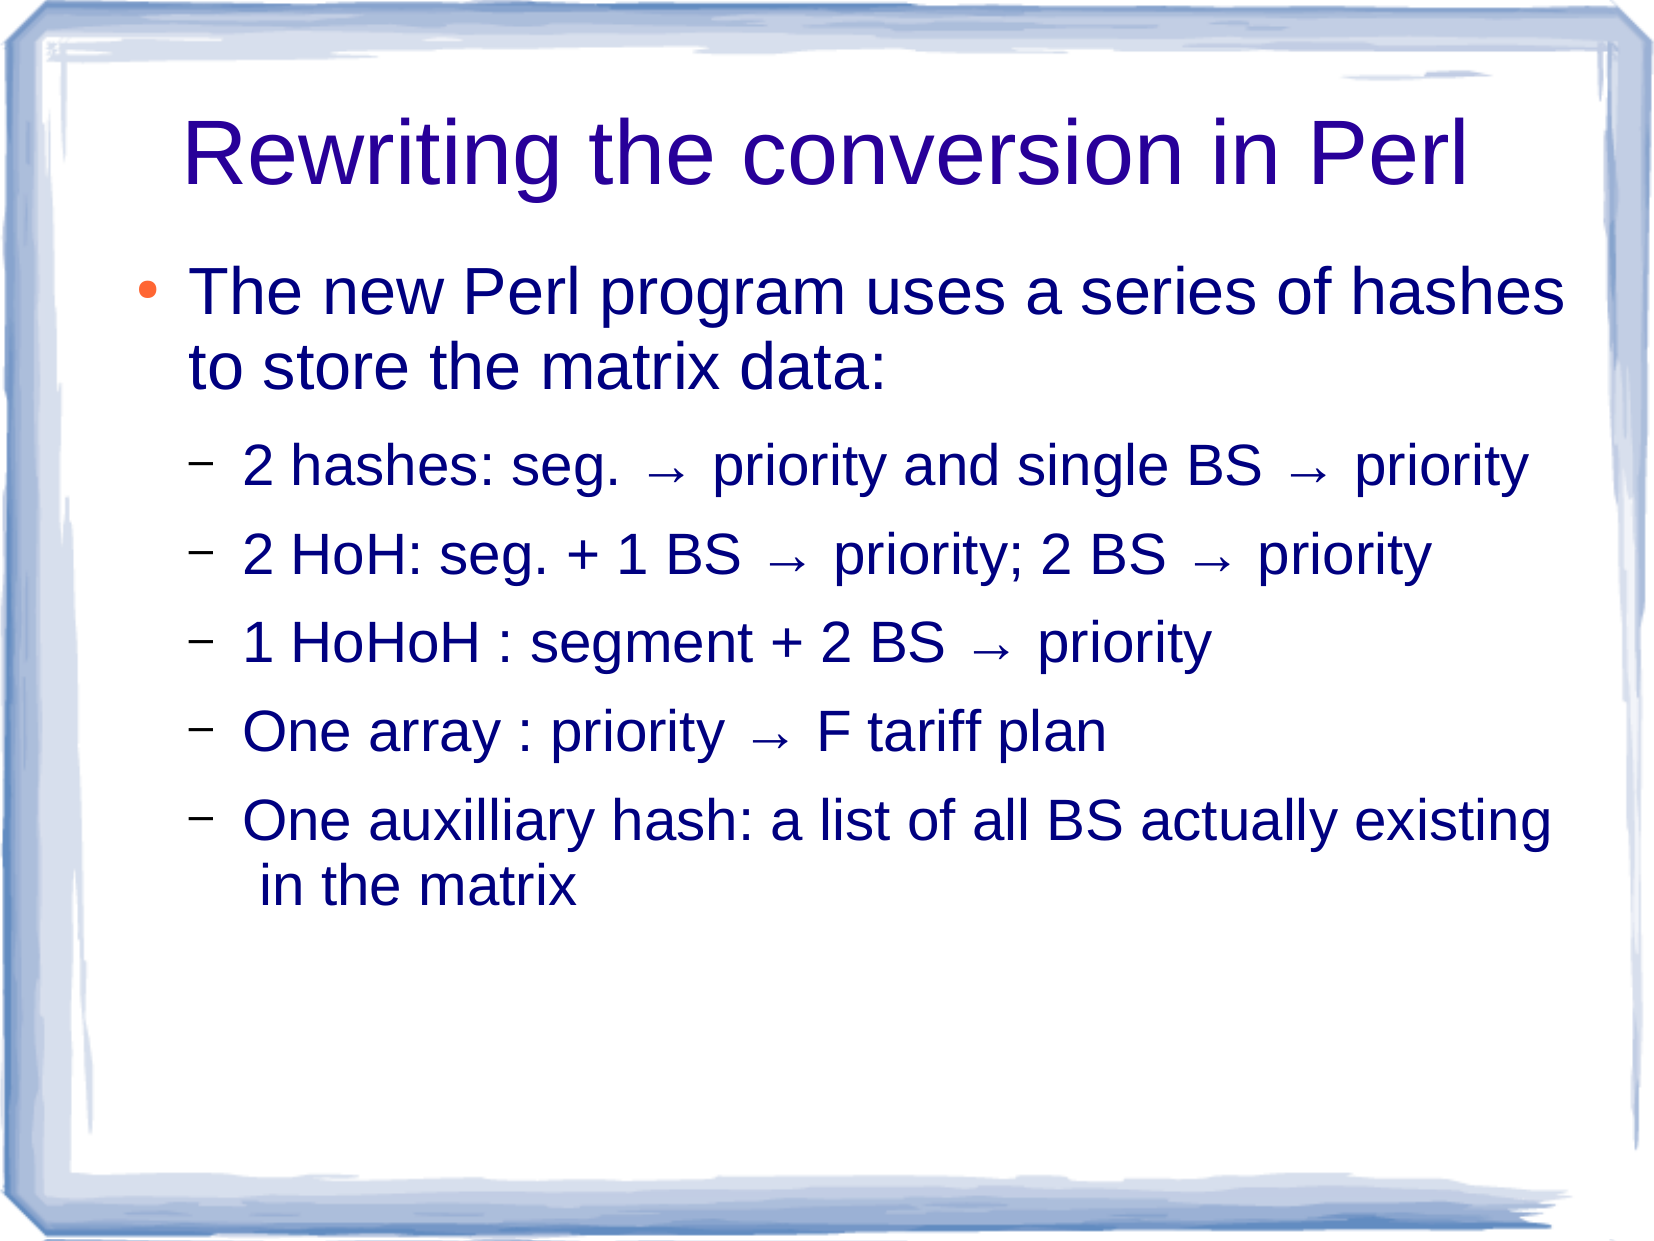

# Rewriting the conversion in Perl
The new Perl program uses a series of hashes to store the matrix data:
2 hashes: seg. → priority and single BS → priority
2 HoH: seg. + 1 BS → priority; 2 BS → priority
1 HoHoH : segment + 2 BS → priority
One array : priority → F tariff plan
One auxilliary hash: a list of all BS actually existing in the matrix